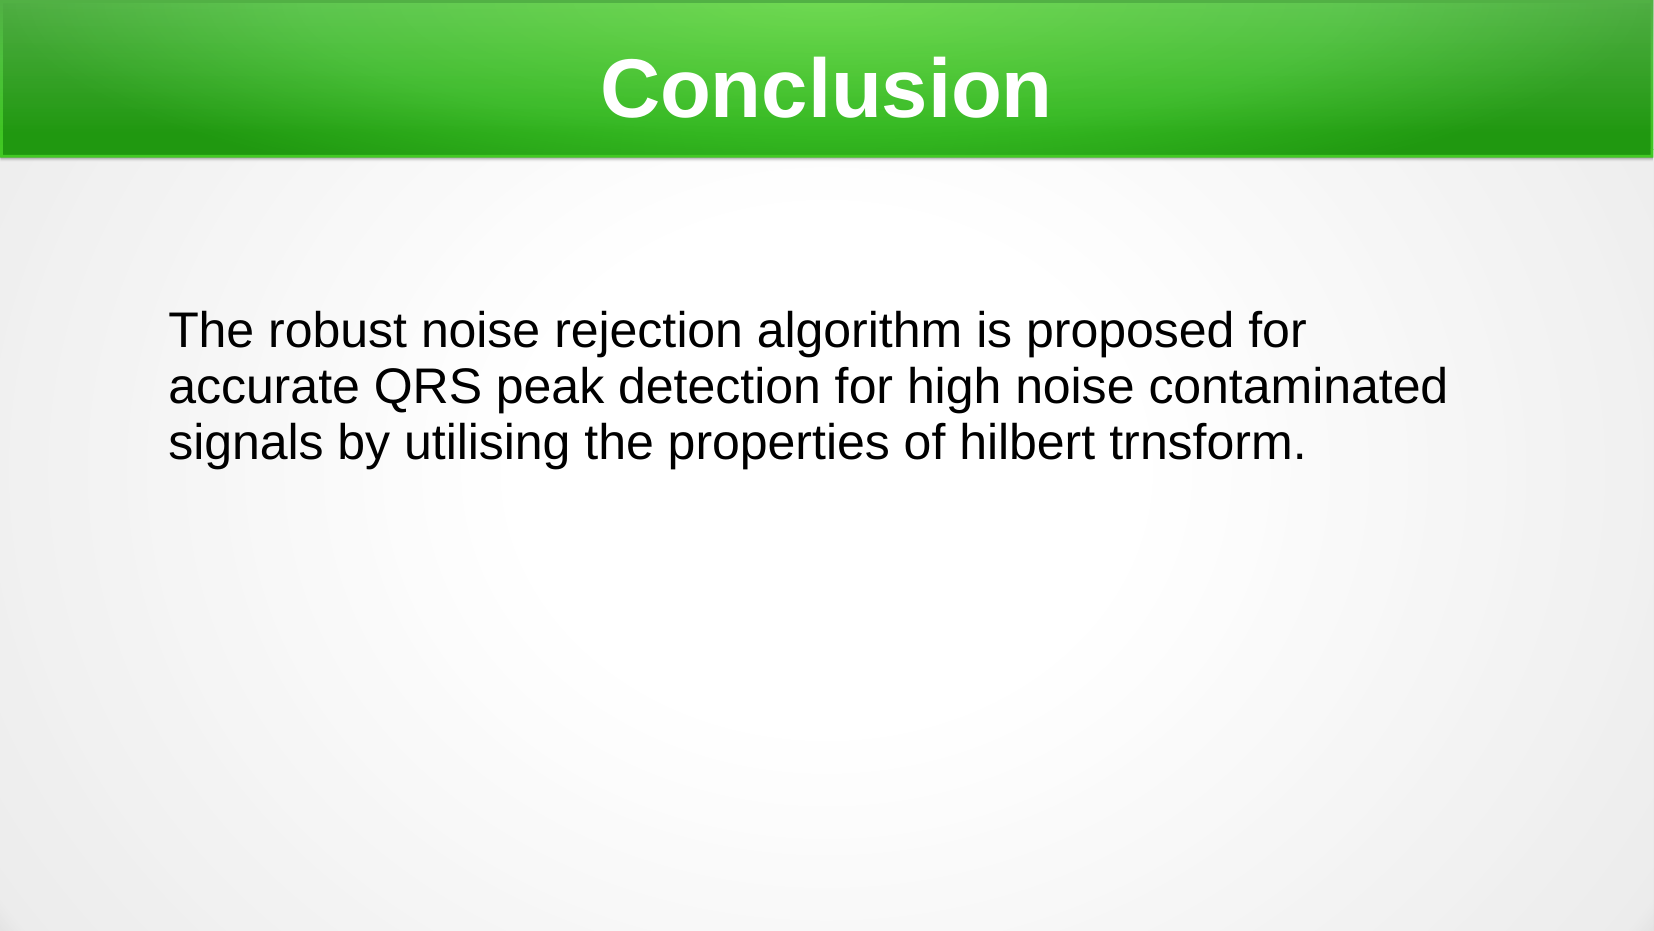

# Conclusion
The robust noise rejection algorithm is proposed for accurate QRS peak detection for high noise contaminated signals by utilising the properties of hilbert trnsform.